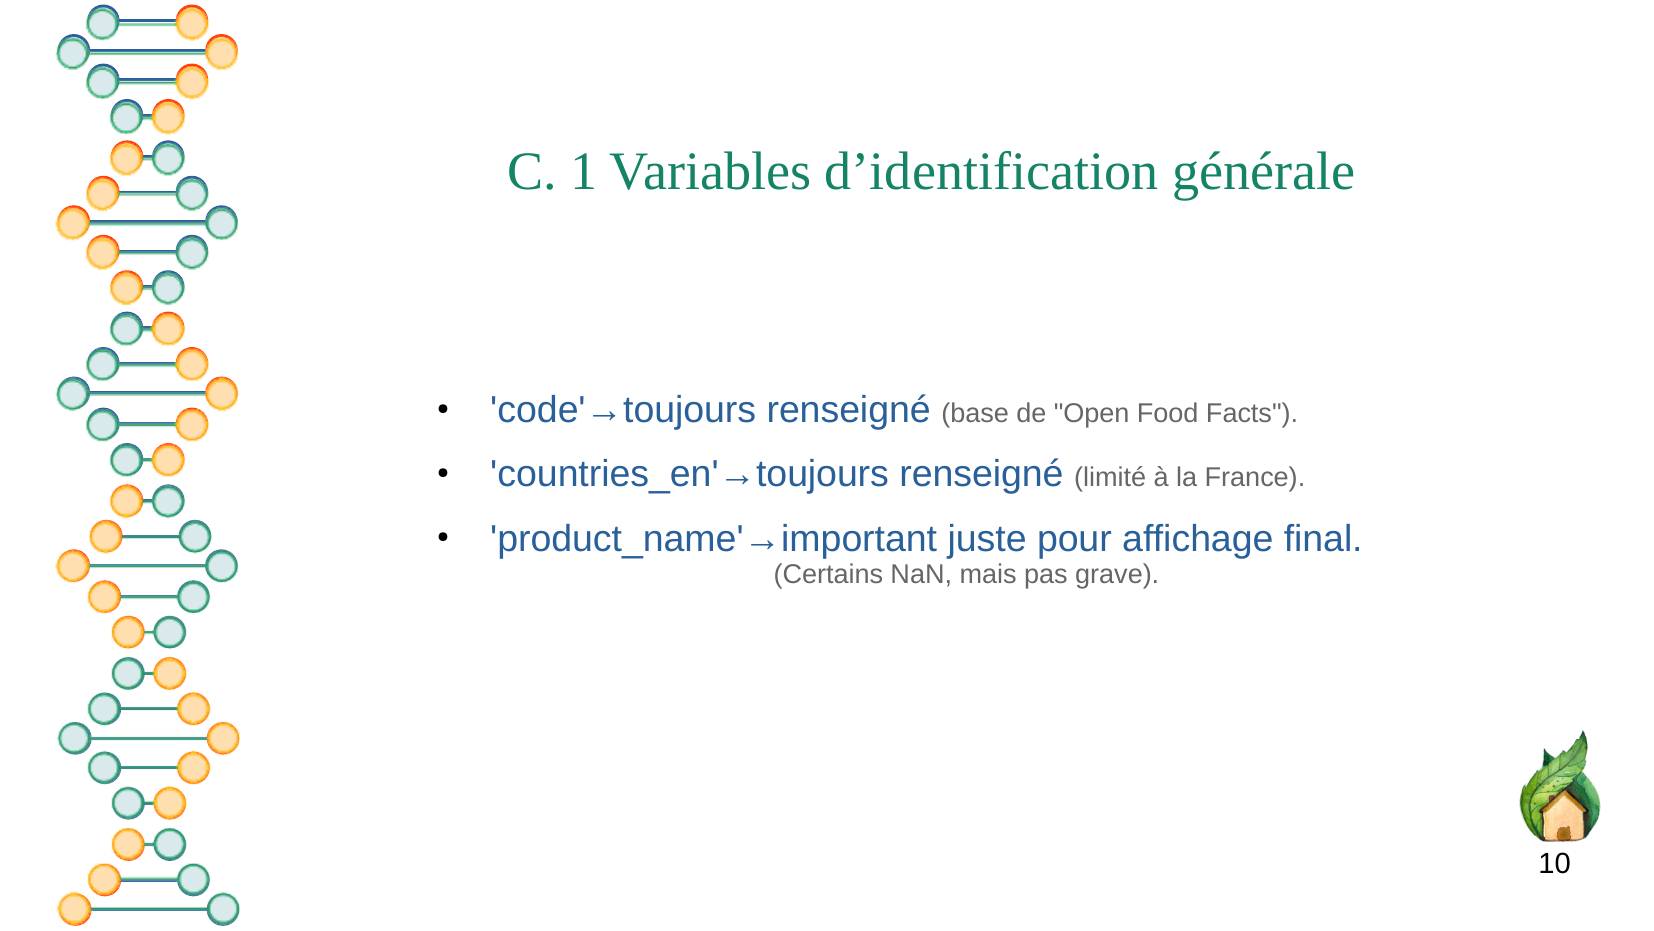

# C. 1 Variables d’identification générale
'code'→toujours renseigné (base de "Open Food Facts").
'countries_en'→toujours renseigné (limité à la France).
'product_name'→important juste pour affichage final.
(Certains NaN, mais pas grave).
10